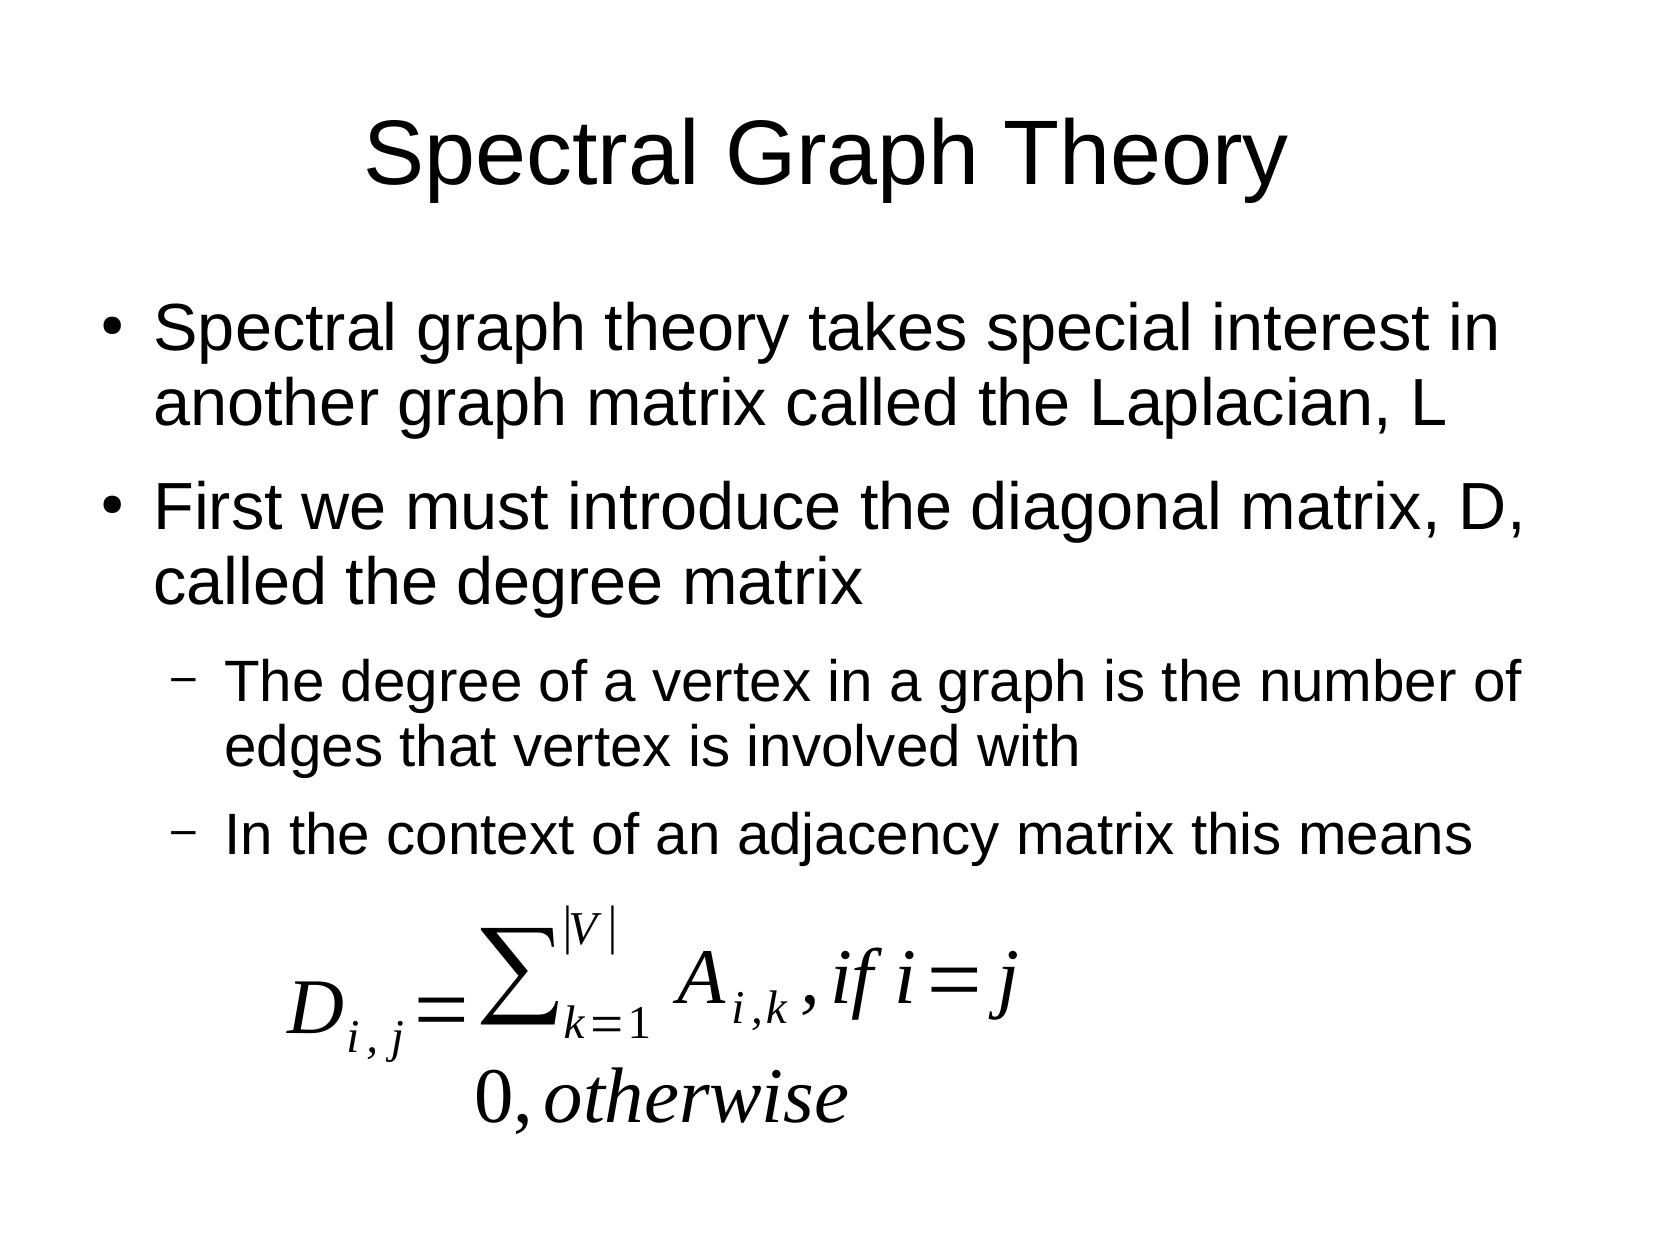

# Spectral Graph Theory
Spectral graph theory takes special interest in another graph matrix called the Laplacian, L
First we must introduce the diagonal matrix, D, called the degree matrix
The degree of a vertex in a graph is the number of edges that vertex is involved with
In the context of an adjacency matrix this means